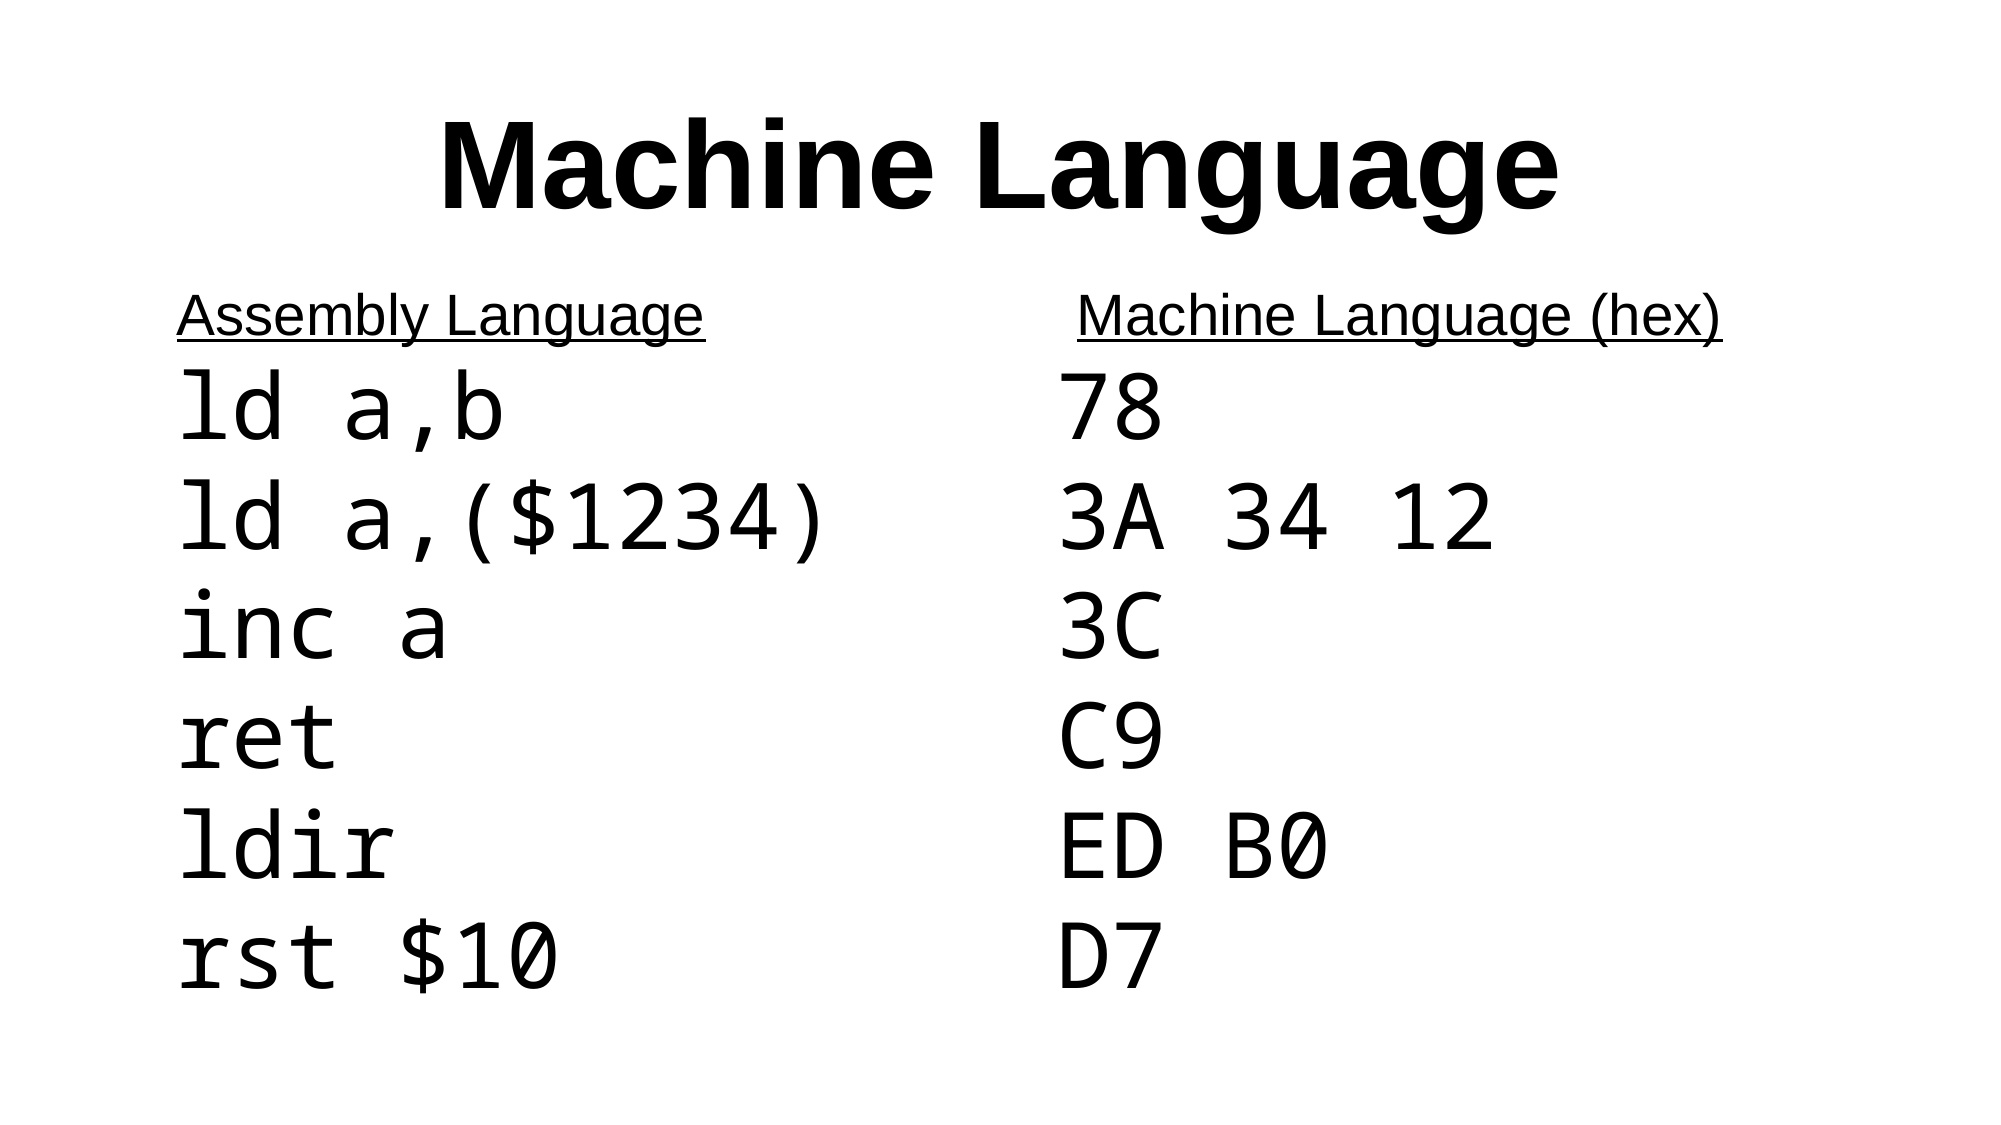

# Machine Language
Assembly Language					Machine Language (hex)
ld a,b 78
ld a,($1234) 3A 34 12
inc a 3C
ret C9
ldir ED B0
rst $10 D7